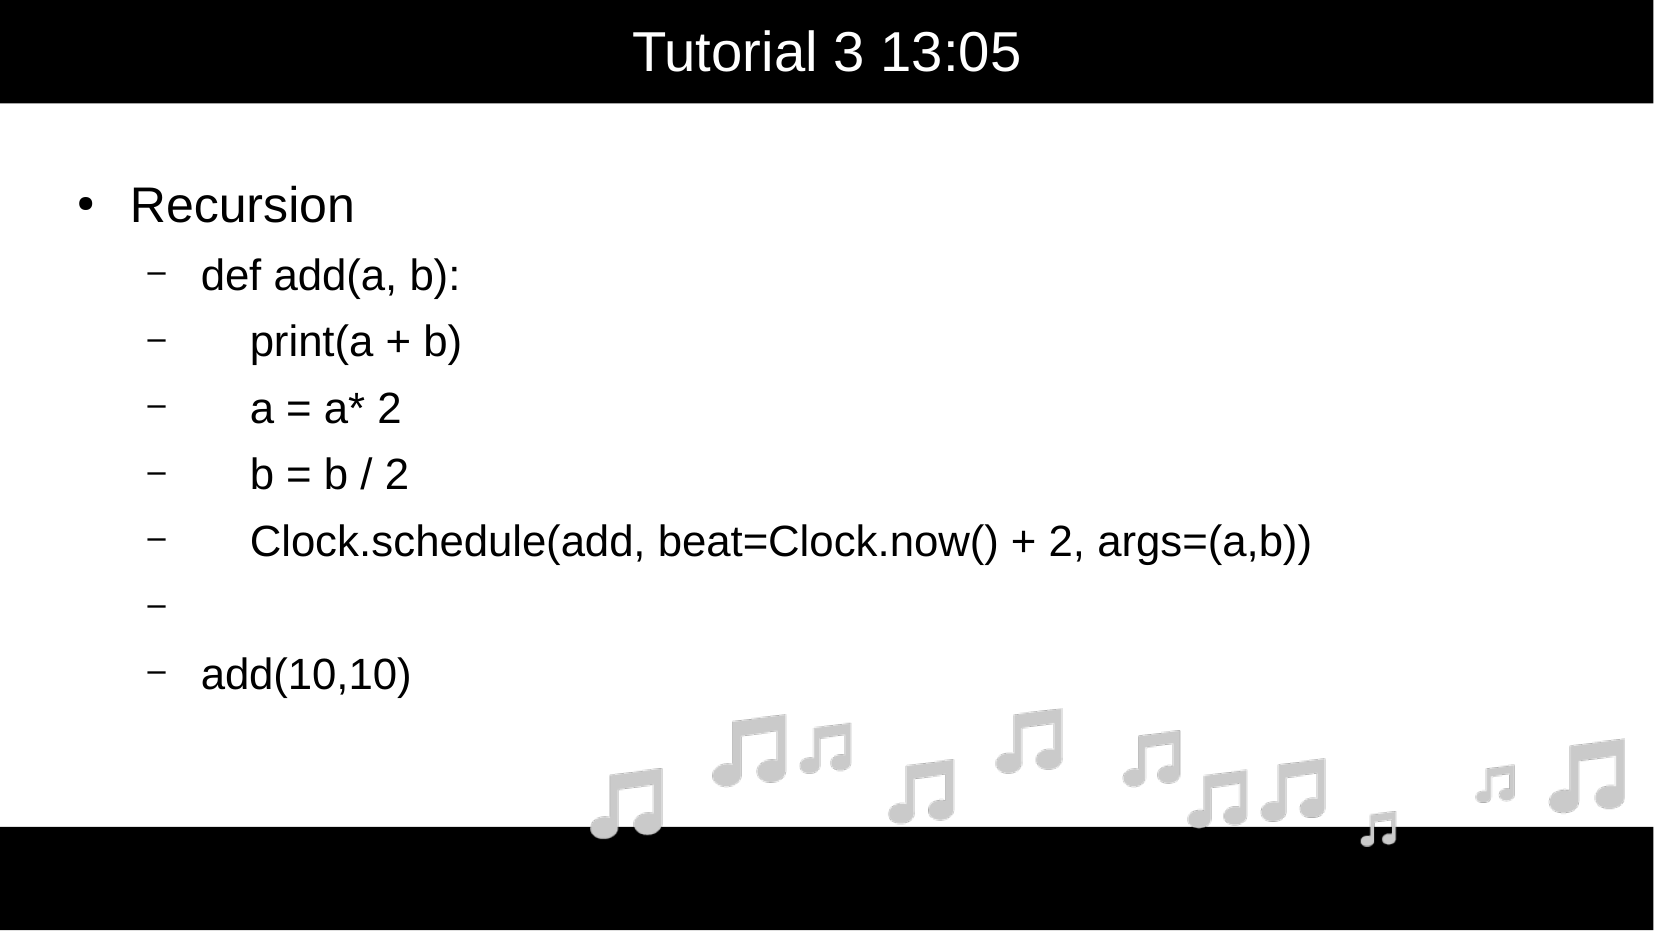

# Tutorial 3 13:05
Recursion
def add(a, b):
 print(a + b)
 a = a* 2
 b = b / 2
 Clock.schedule(add, beat=Clock.now() + 2, args=(a,b))
add(10,10)